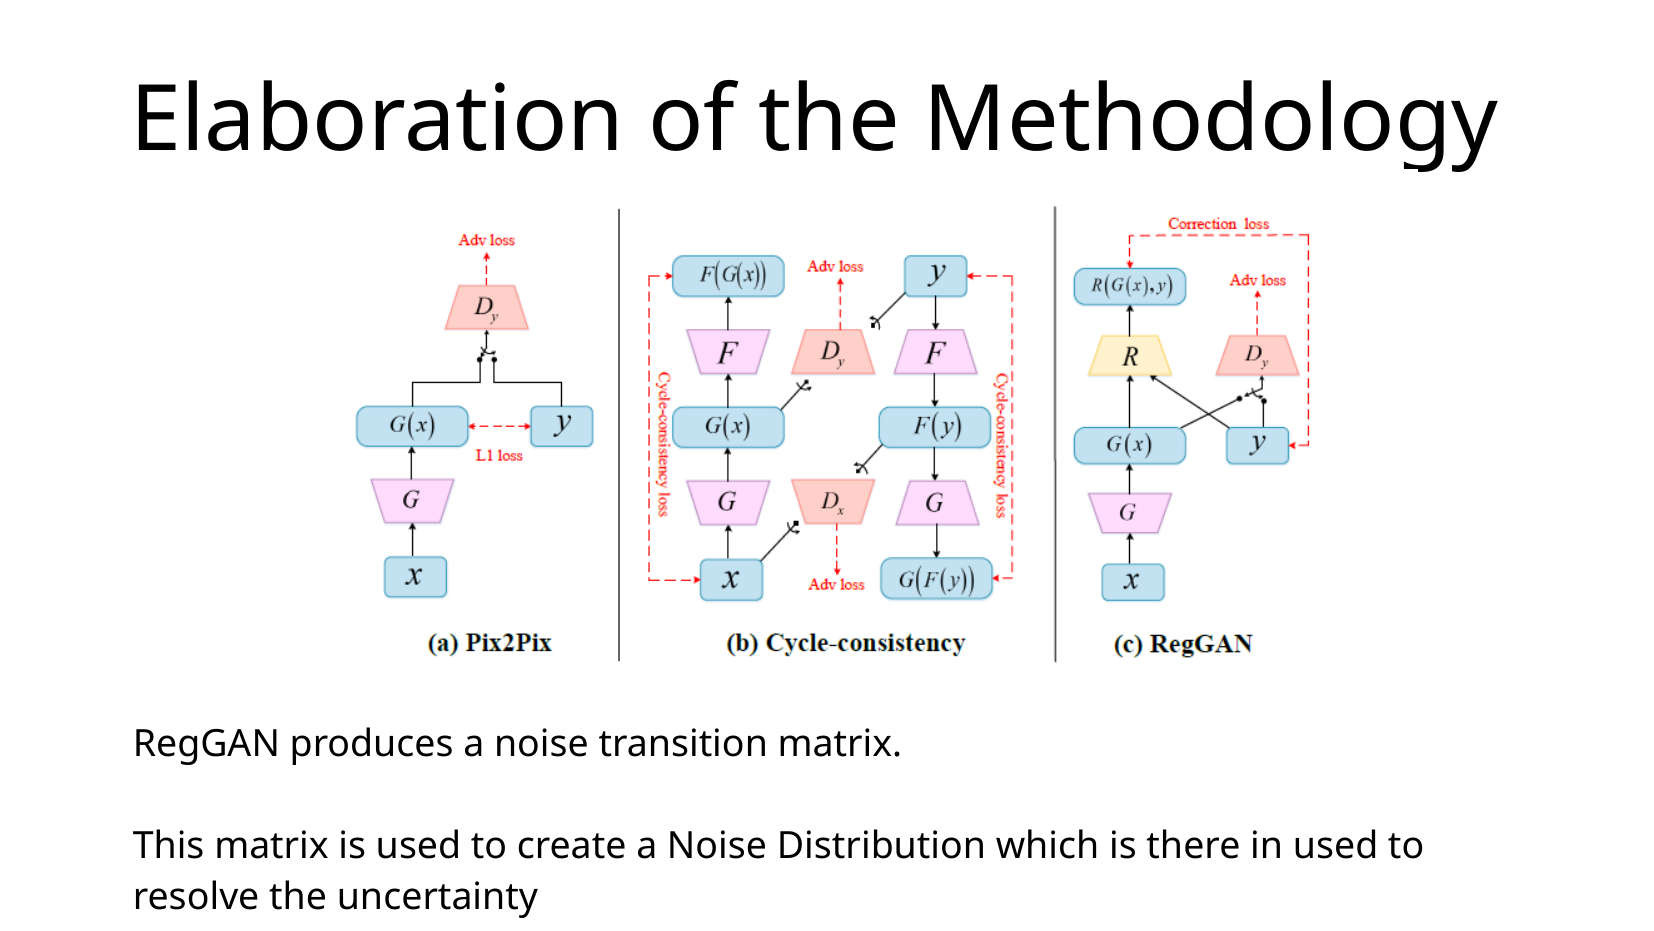

# Elaboration of the Methodology
RegGAN produces a noise transition matrix.
This matrix is used to create a Noise Distribution which is there in used to resolve the uncertainty